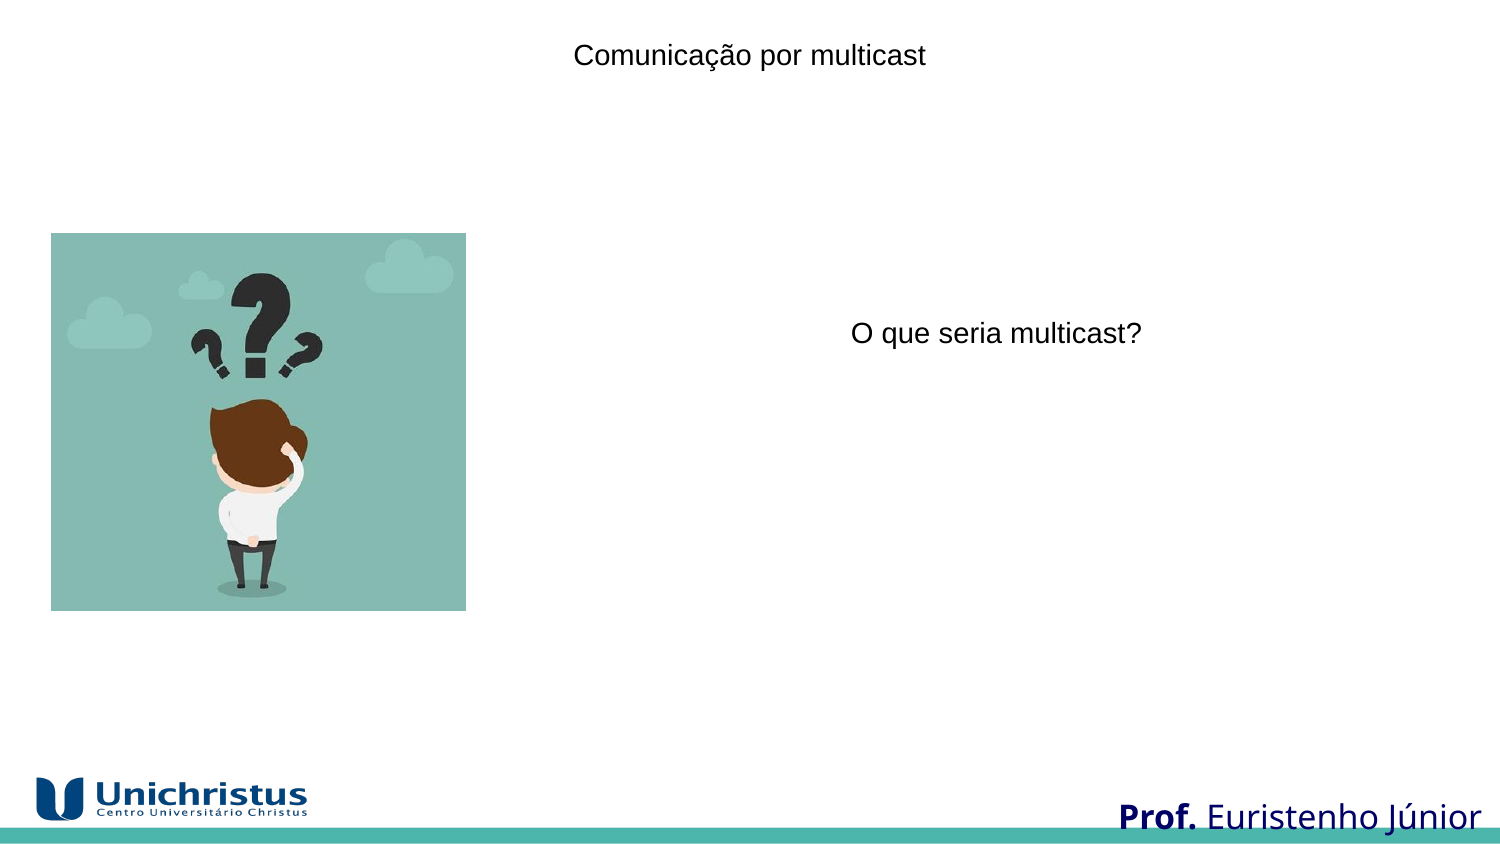

# Comunicação por multicast
O que seria multicast?